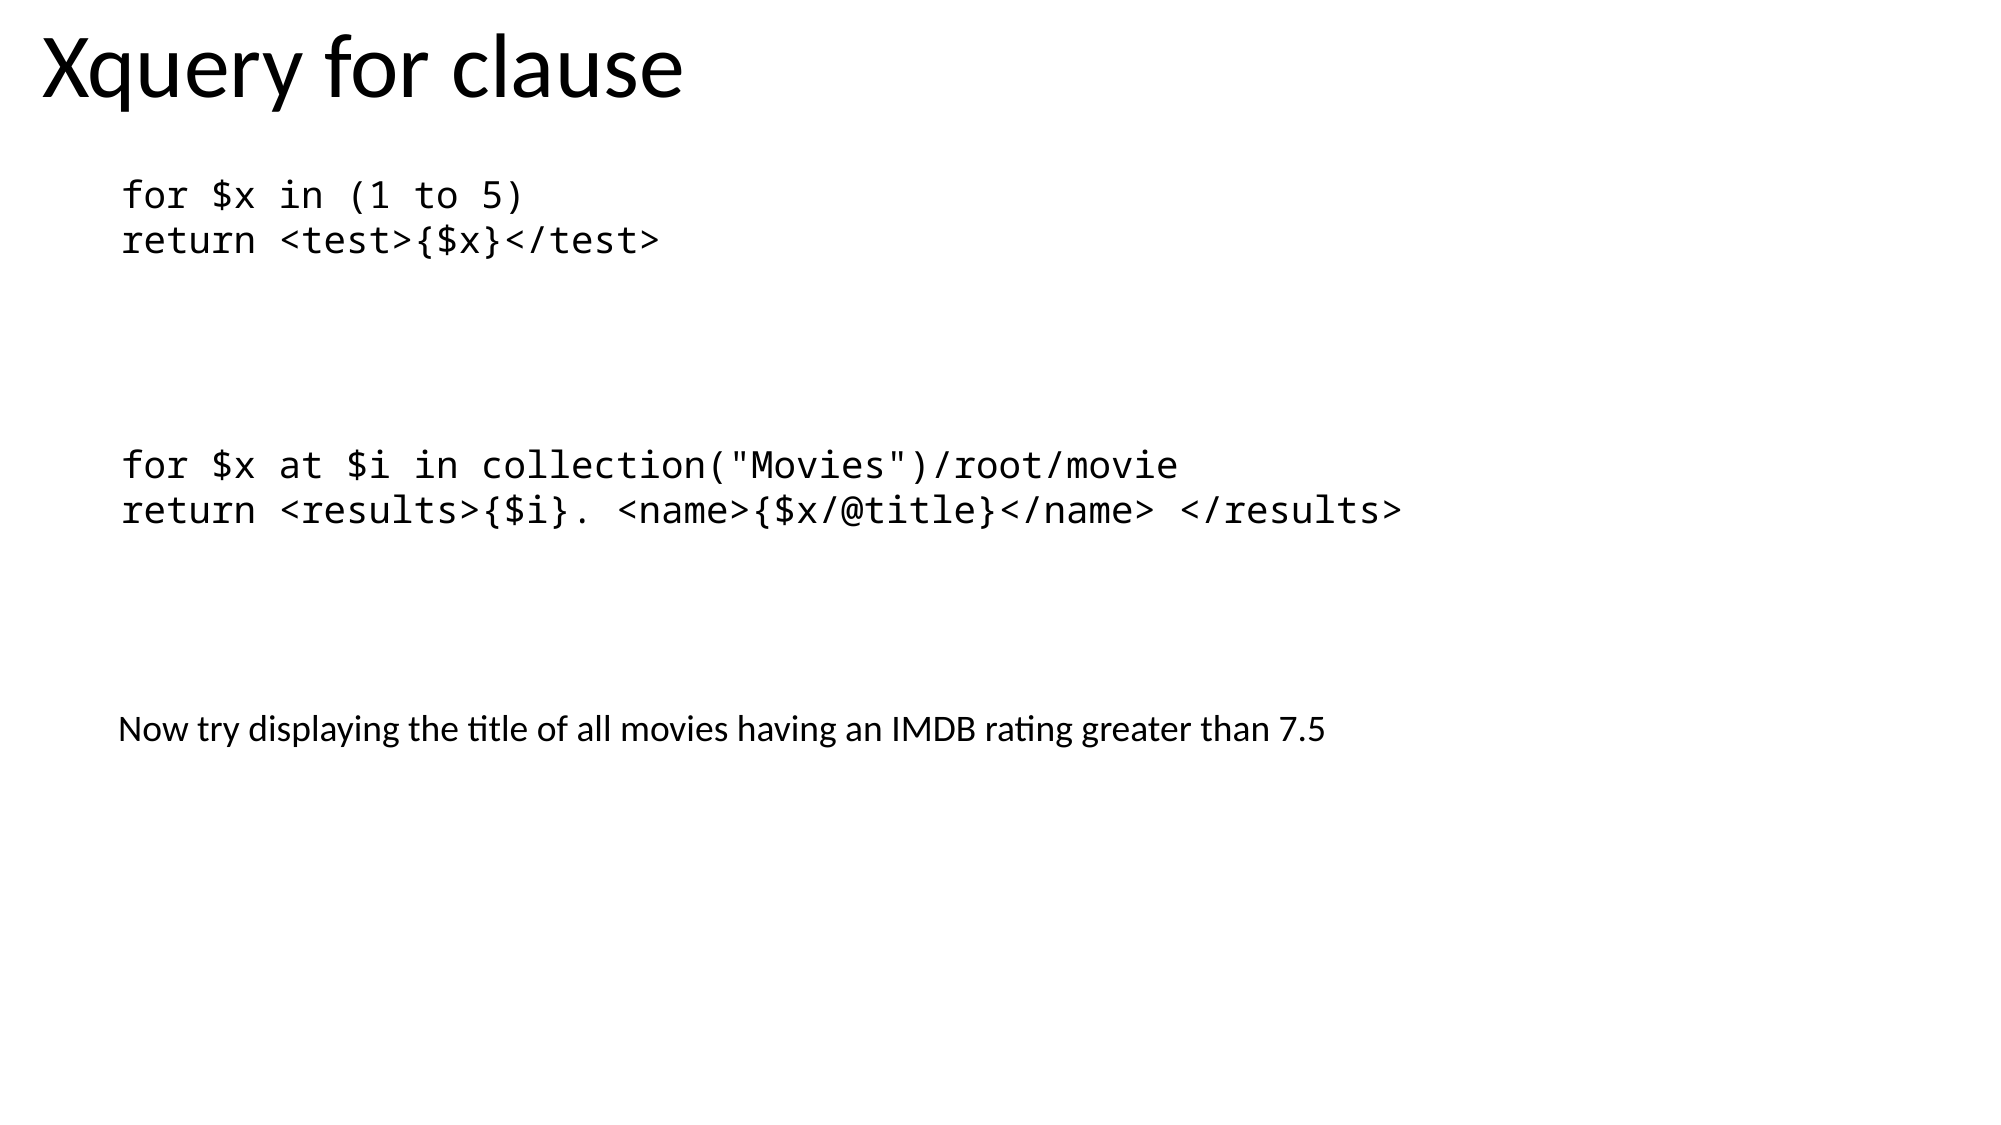

Xquery for clause
for $x in (1 to 5)
return <test>{$x}</test>
for $x at $i in collection("Movies")/root/movie
return <results>{$i}. <name>{$x/@title}</name> </results>
Now try displaying the title of all movies having an IMDB rating greater than 7.5